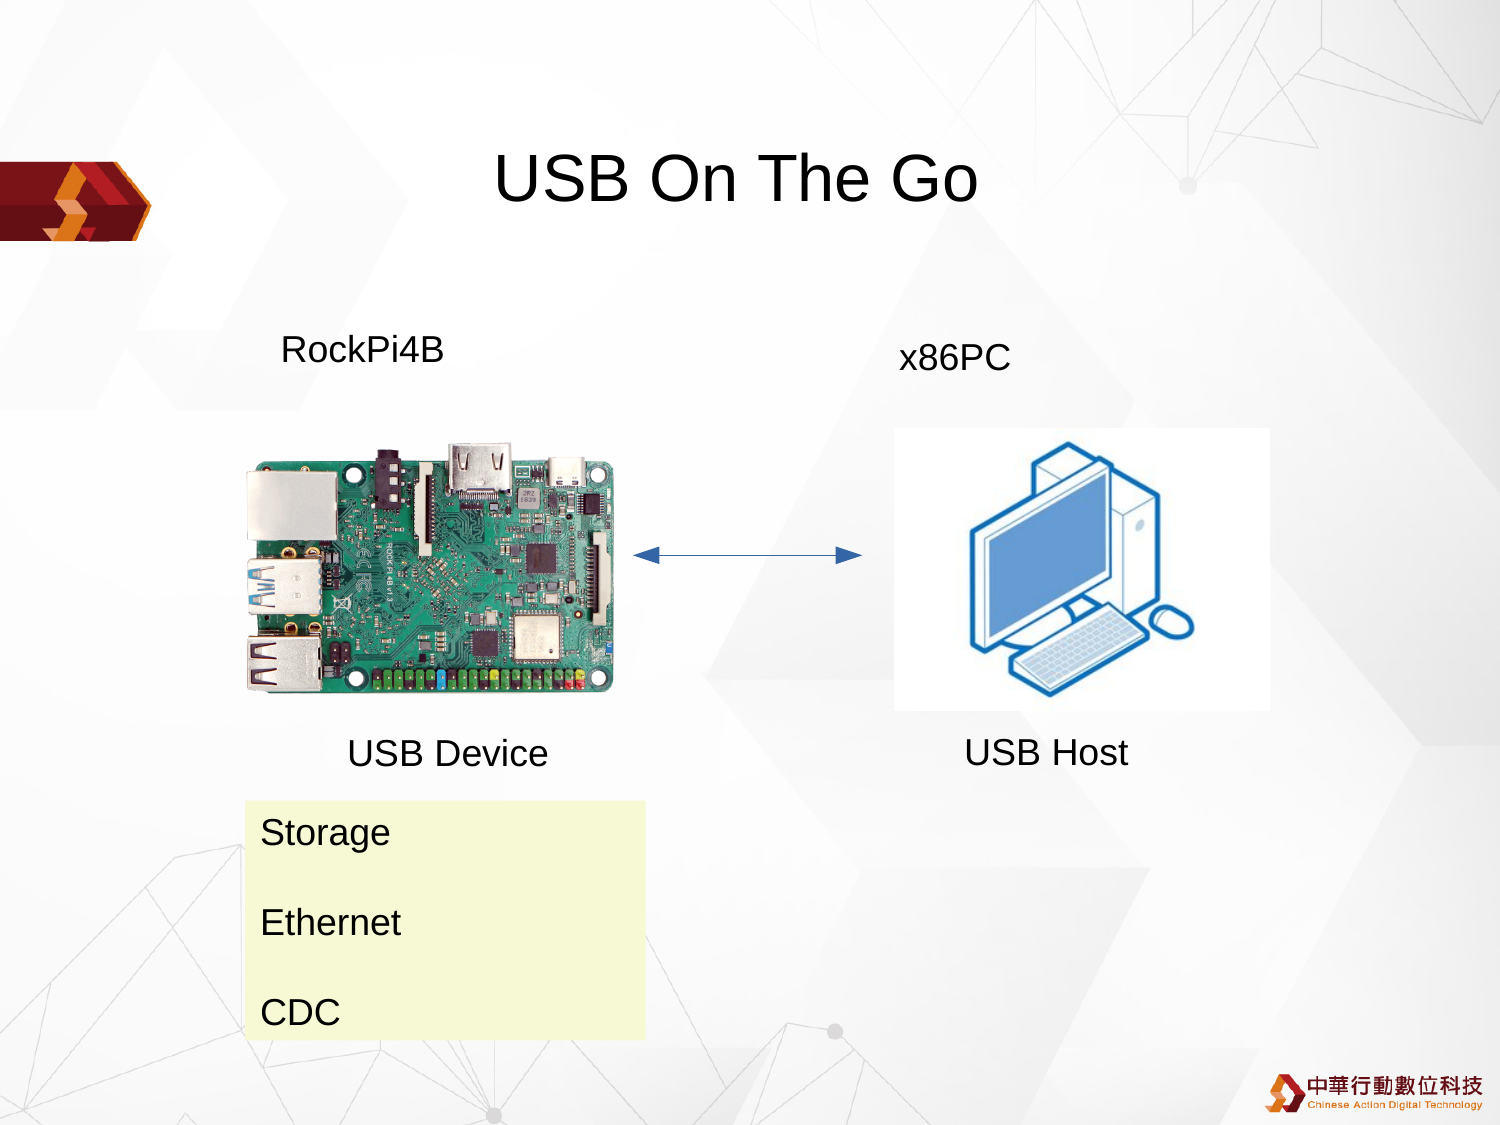

# USB On The Go
RockPi4B
x86PC
USB Host
USB Device
Storage
Ethernet
CDC